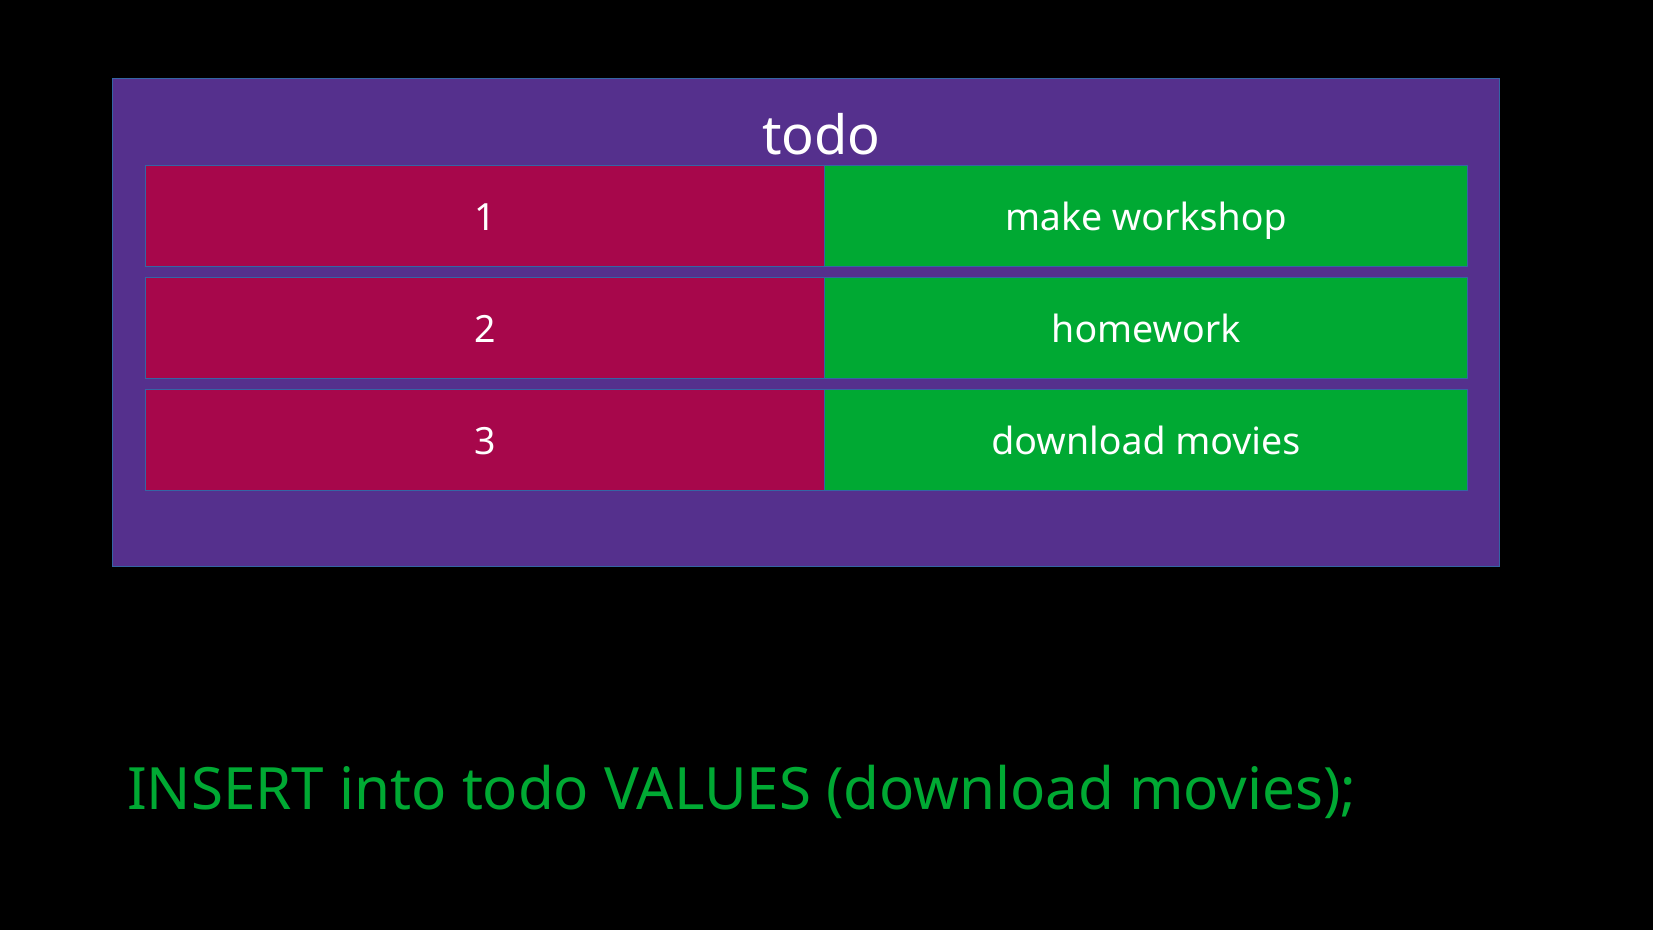

todo
1
make workshop
2
homework
3
download movies
INSERT into todo VALUES (download movies);